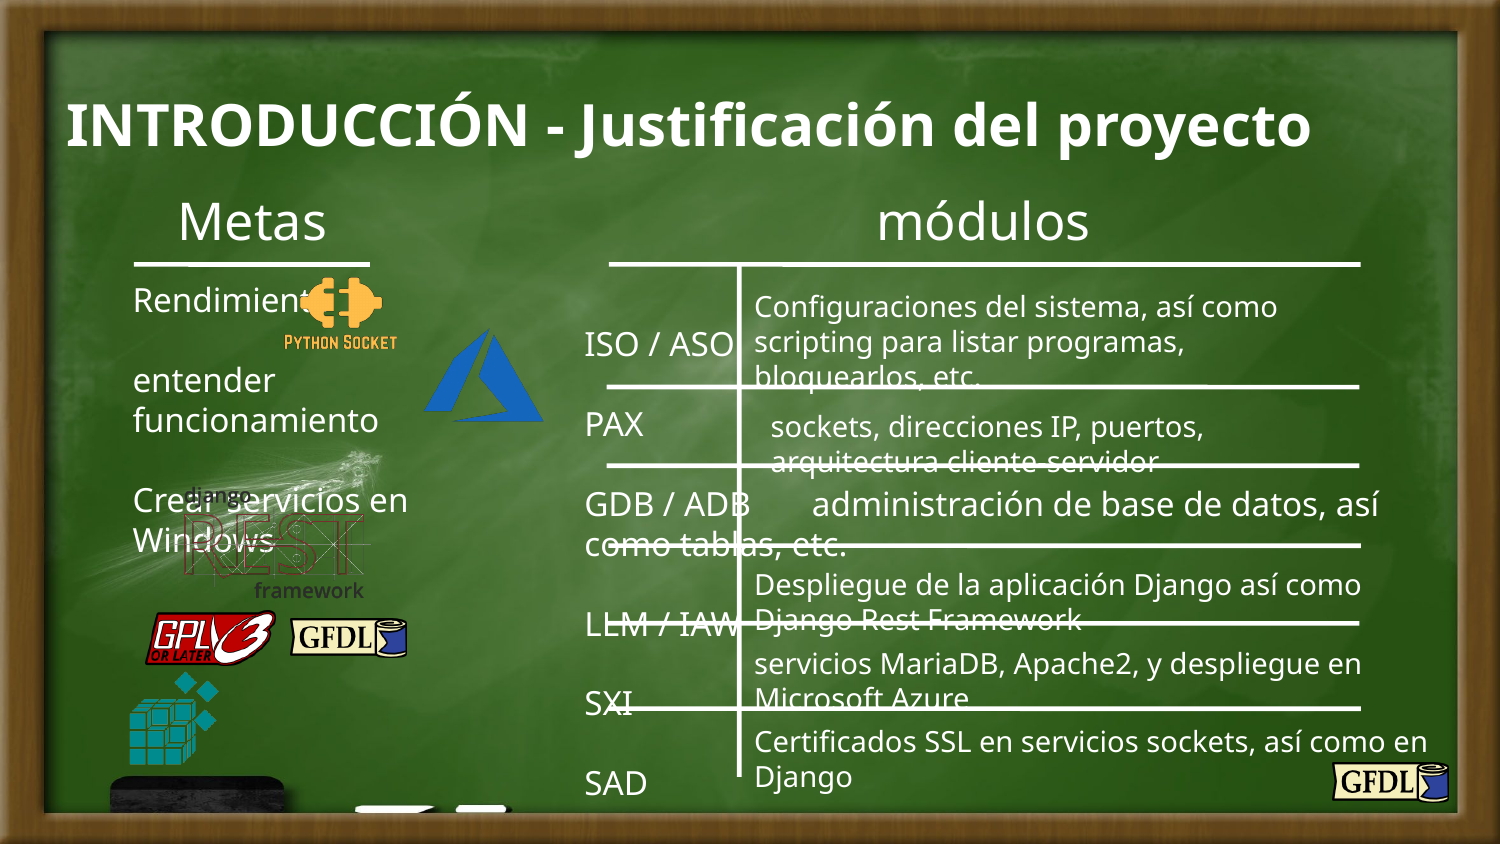

# INTRODUCCIÓN - Justificación del proyecto
Metas
módulos
Rendimiento
entender funcionamiento
Crear servicios en Windows
Configuraciones del sistema, así como scripting para listar programas, bloquearlos, etc.
ISO / ASO
PAX
GDB / ADB administración de base de datos, así como tablas, etc.
LLM / IAW
SXI
SAD
sockets, direcciones IP, puertos, arquitectura cliente-servidor
Despliegue de la aplicación Django así como Django Rest Framework
servicios MariaDB, Apache2, y despliegue en Microsoft Azure
Certificados SSL en servicios sockets, así como en Django